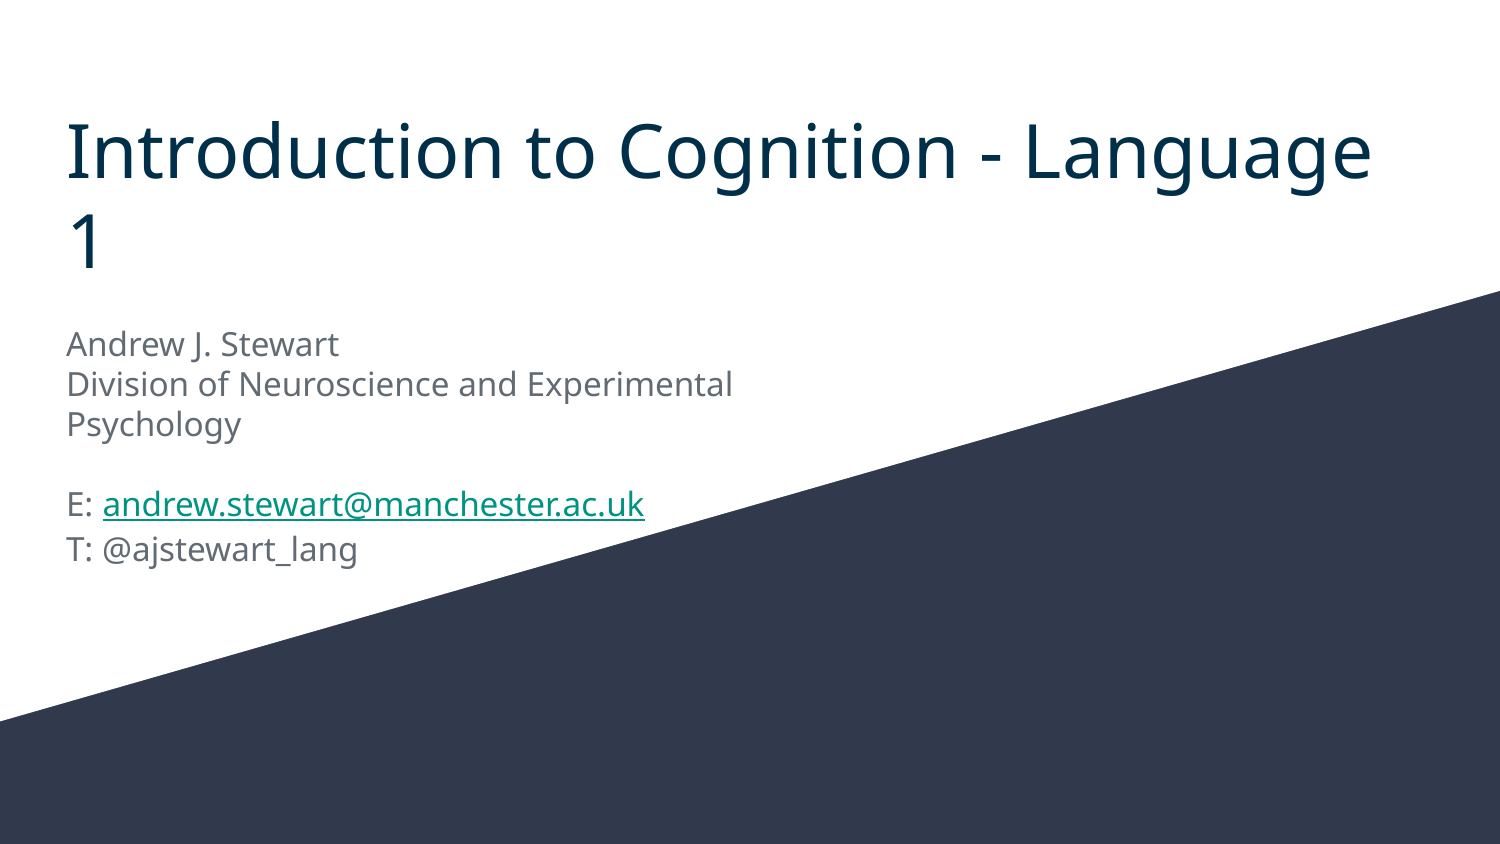

# Introduction to Cognition - Language 1
Andrew J. Stewart
Division of Neuroscience and Experimental Psychology
E: andrew.stewart@manchester.ac.uk
T: @ajstewart_lang